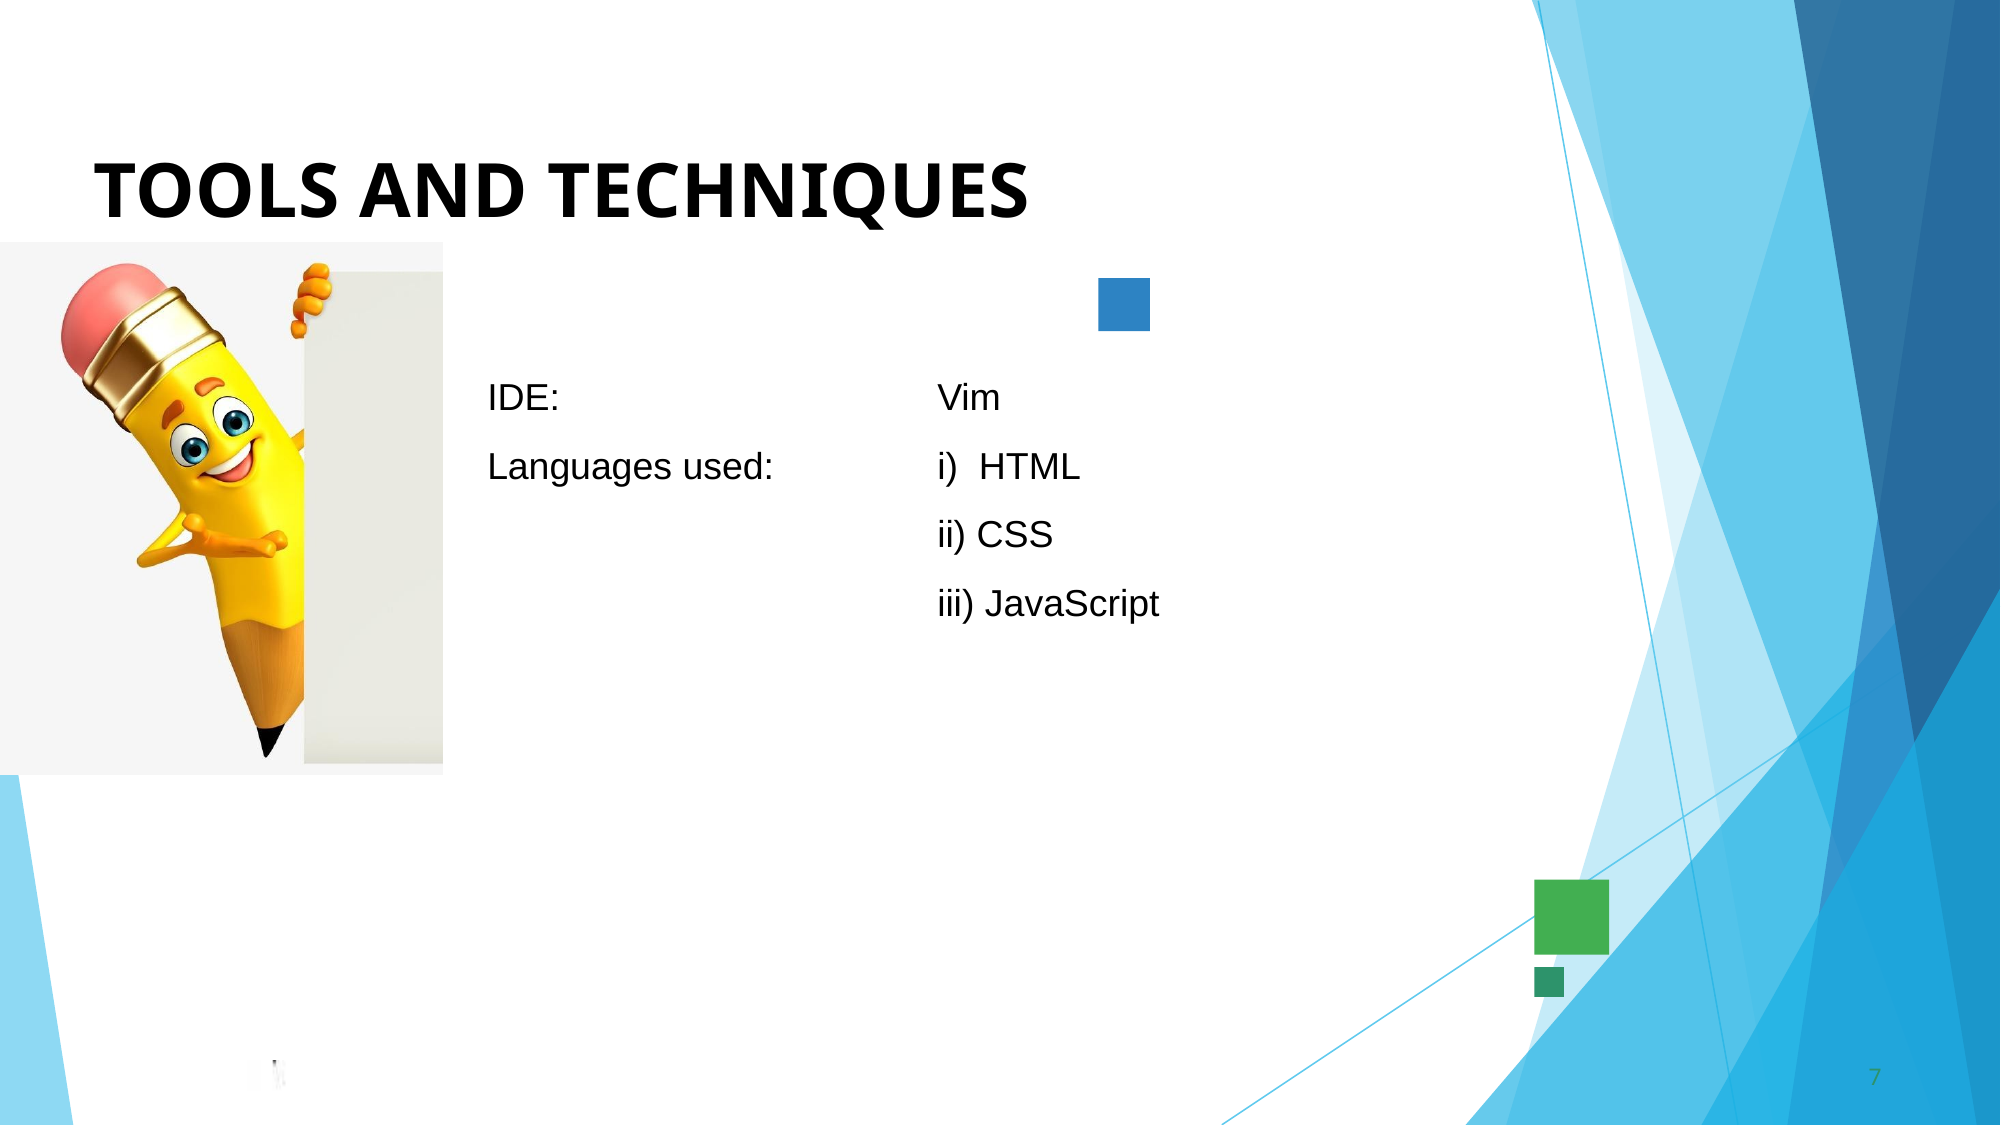

# TOOLS AND TECHNIQUES
IDE: 			Vim
Languages used:		i) HTML
			ii) CSS
			iii) JavaScript